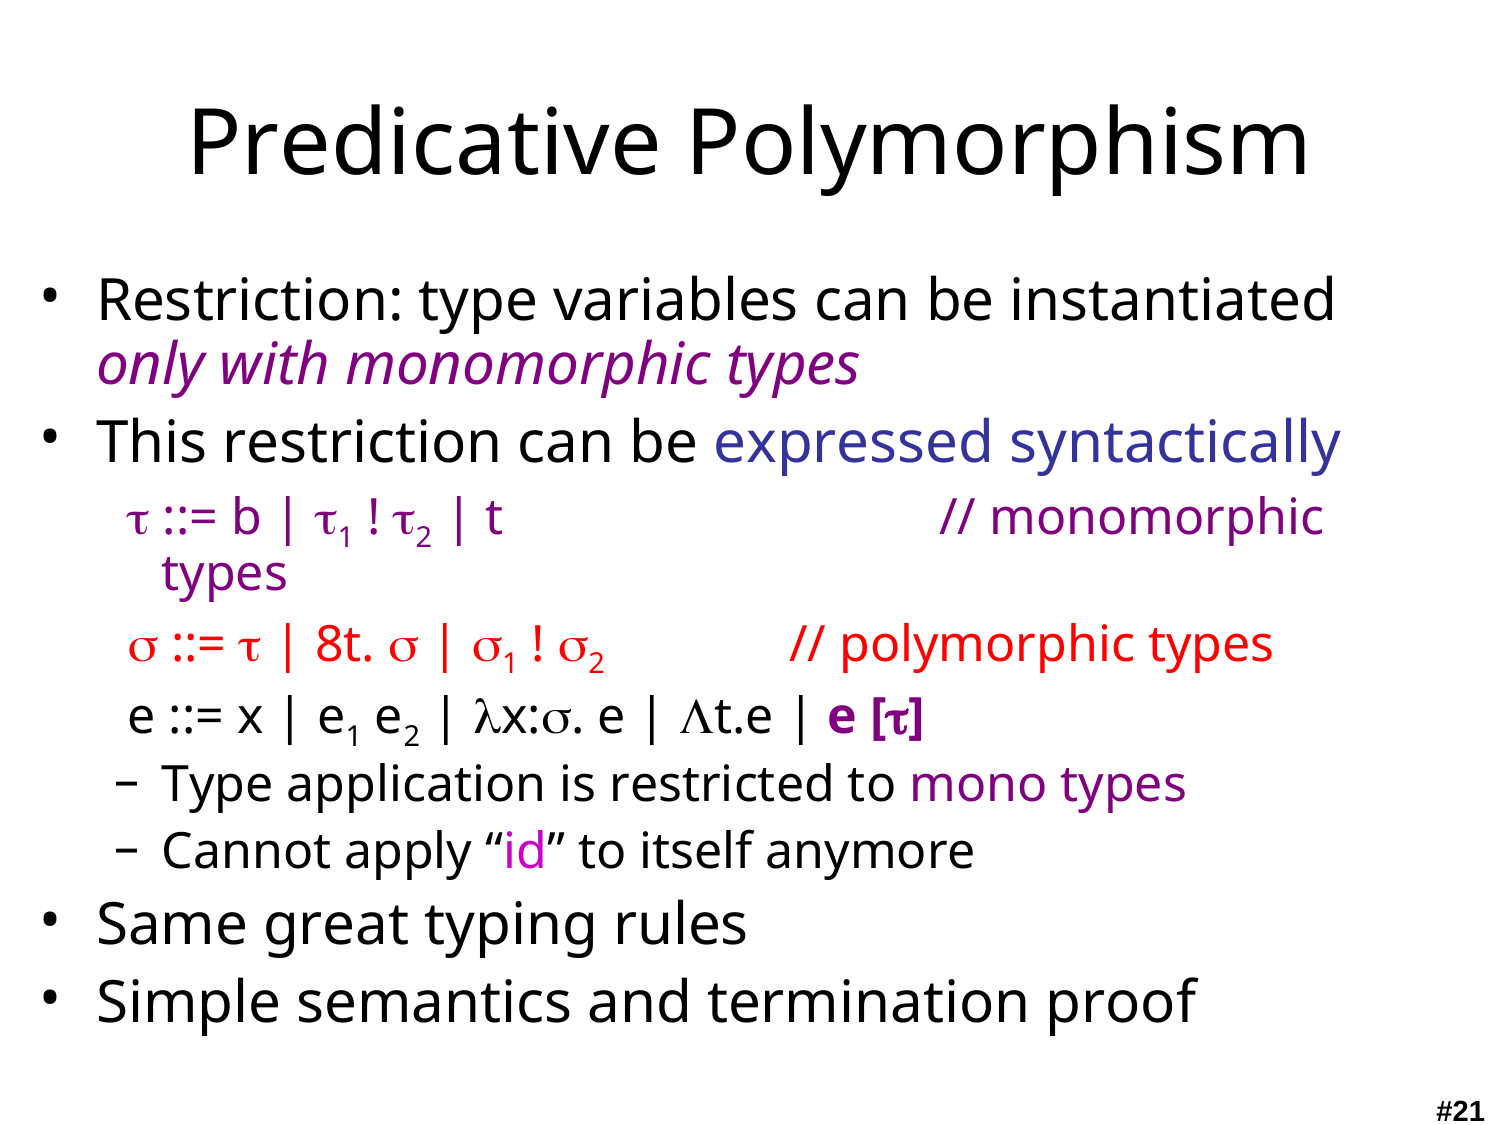

# Predicative Polymorphism
Restriction: type variables can be instantiated only with monomorphic types
This restriction can be expressed syntactically
  ::= b | 1 ! 2 | t			// monomorphic types
  ::=  | 8t.  | 1 ! 2		// polymorphic types
 e ::= x | e1 e2 | x:. e | t.e | e []
Type application is restricted to mono types
Cannot apply “id” to itself anymore
Same great typing rules
Simple semantics and termination proof
21